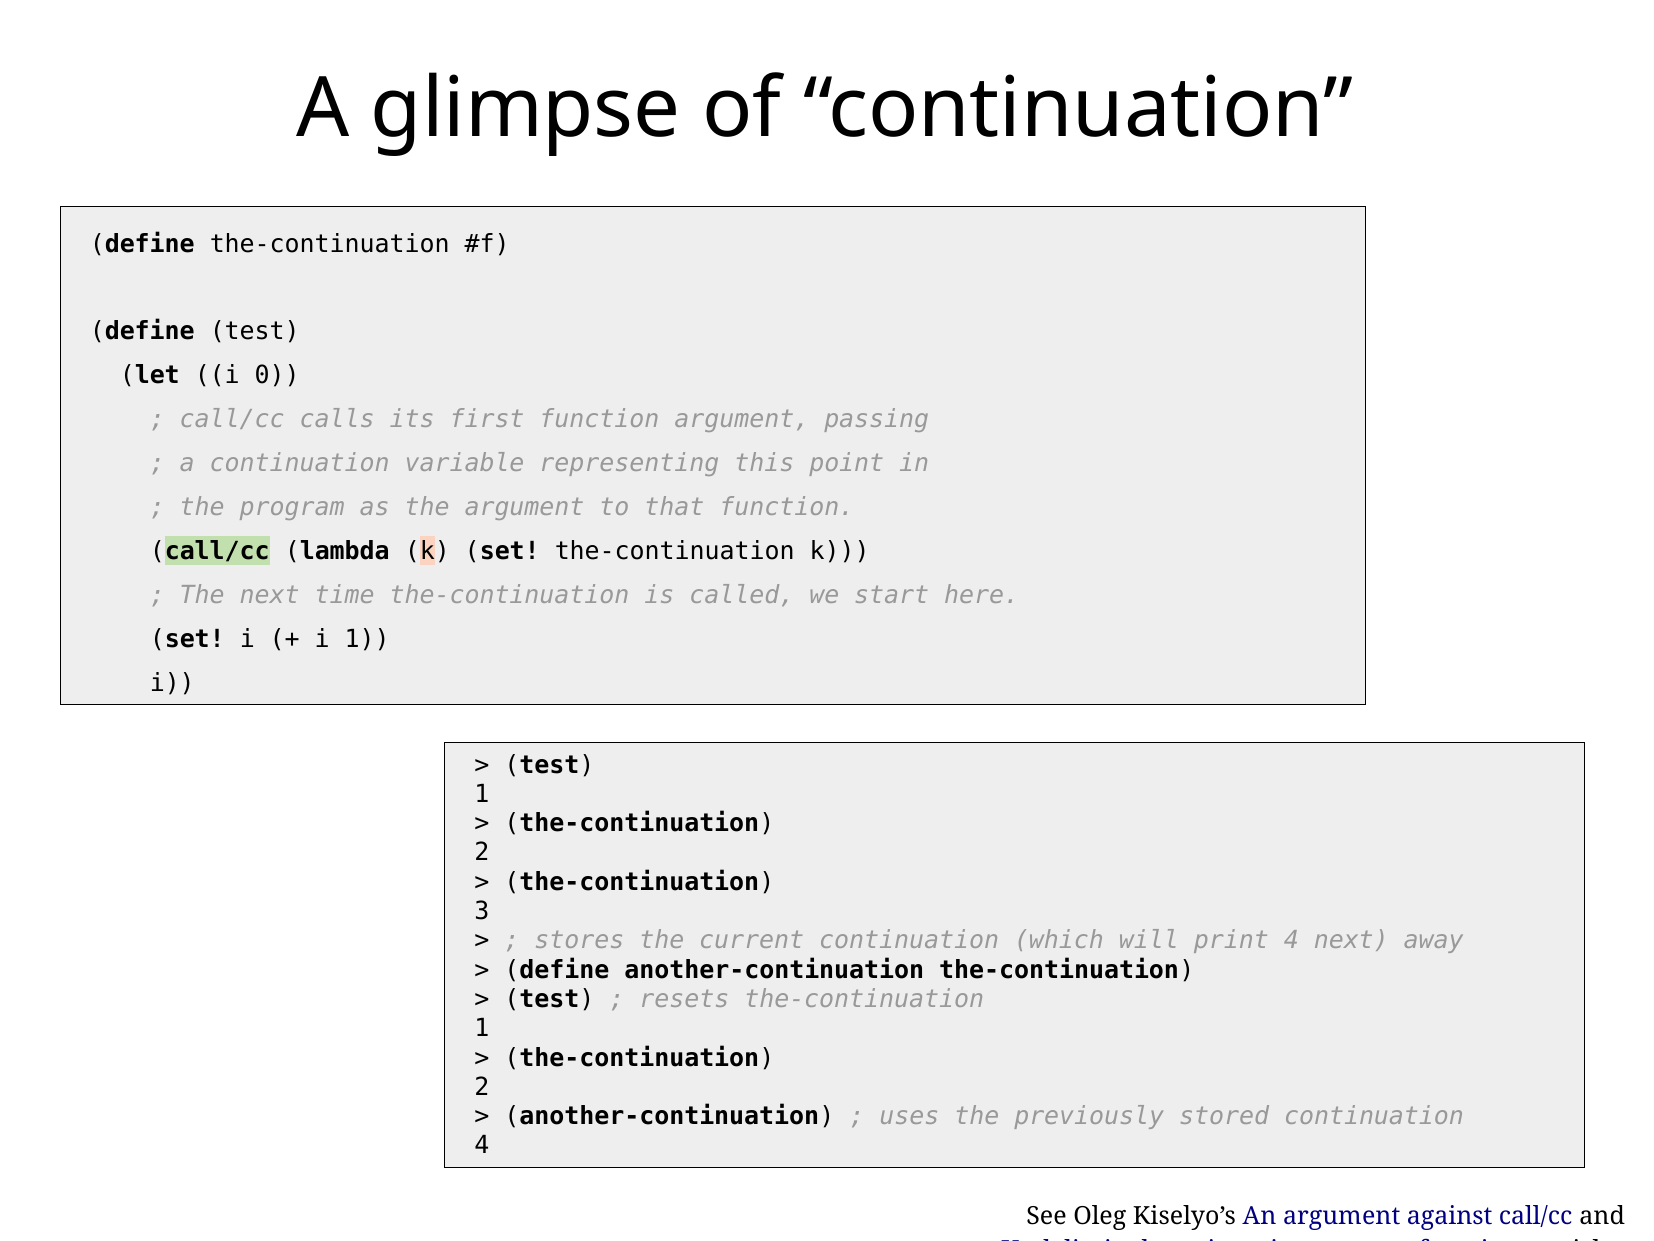

A glimpse of “continuation”
 (define the-continuation #f)
 (define (test)
 (let ((i 0))
 ; call/cc calls its first function argument, passing
 ; a continuation variable representing this point in
 ; the program as the argument to that function.
 (call/cc (lambda (k) (set! the-continuation k)))
 ; The next time the-continuation is called, we start here.
 (set! i (+ i 1))
 i))
 > (test)
 1
 > (the-continuation)
 2
 > (the-continuation)
 3
 > ; stores the current continuation (which will print 4 next) away
 > (define another-continuation the-continuation)
 > (test) ; resets the-continuation
 1
 > (the-continuation)
 2
 > (another-continuation) ; uses the previously stored continuation
 4
See Oleg Kiselyo’s An argument against call/cc and Undelimited continuations are not functions articles.